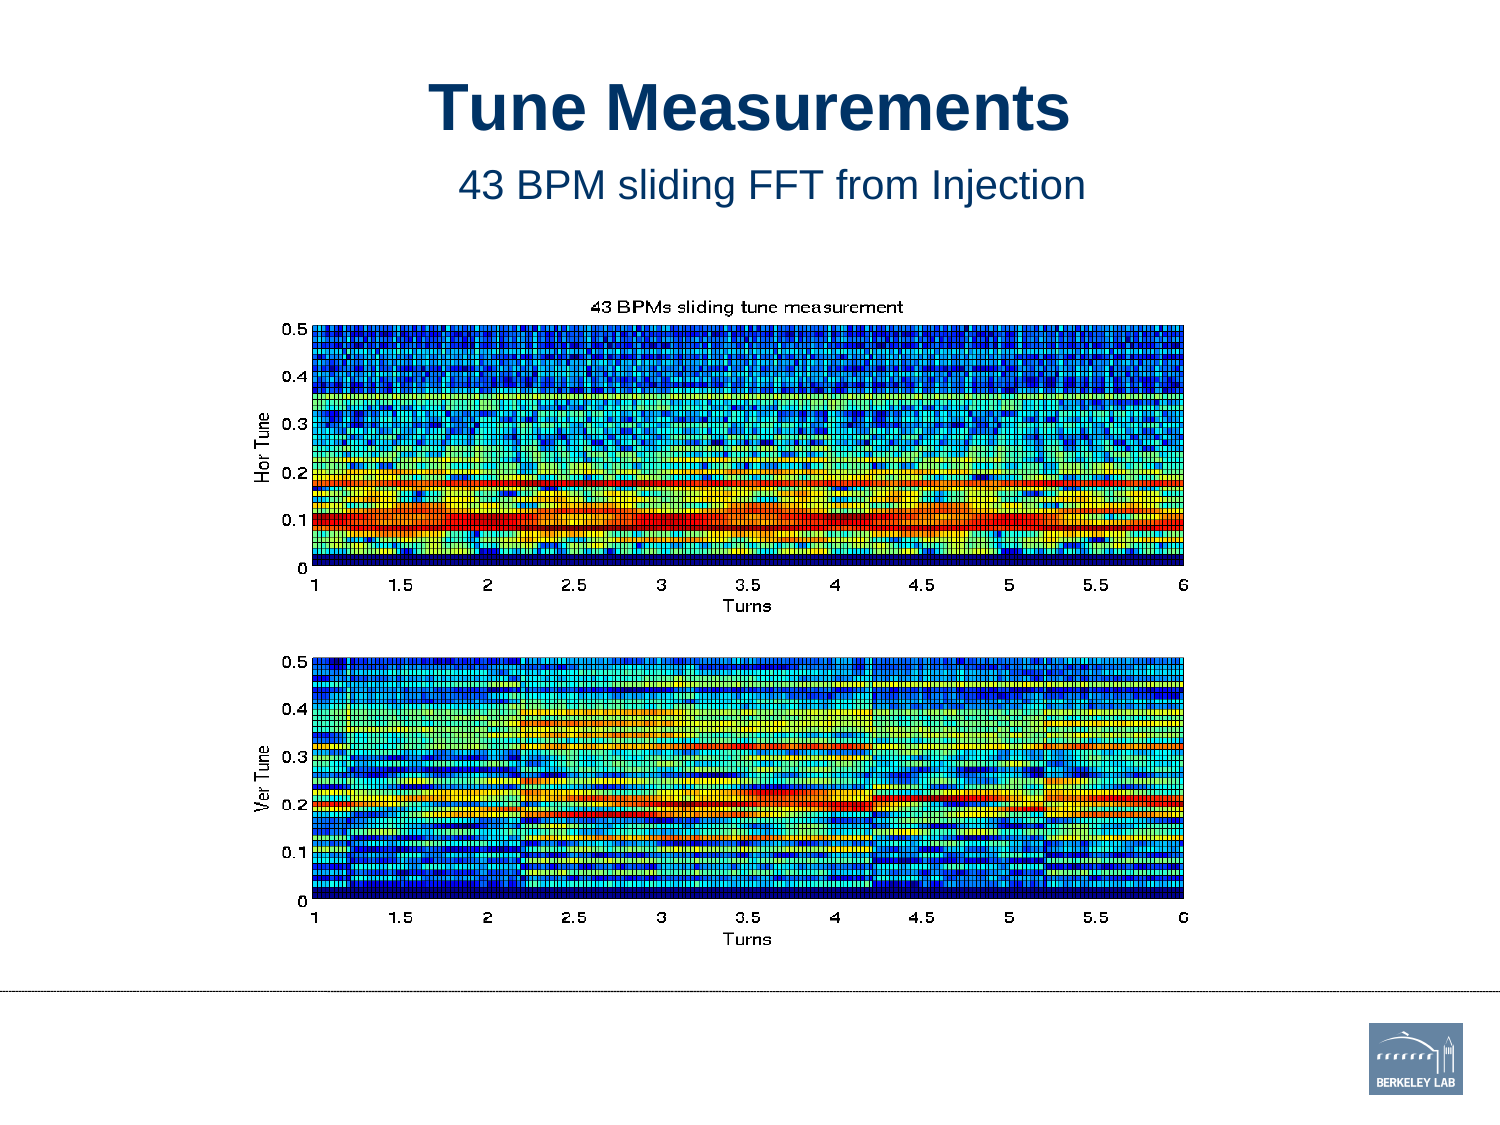

# Tune Measurements
43 BPM sliding FFT from Injection